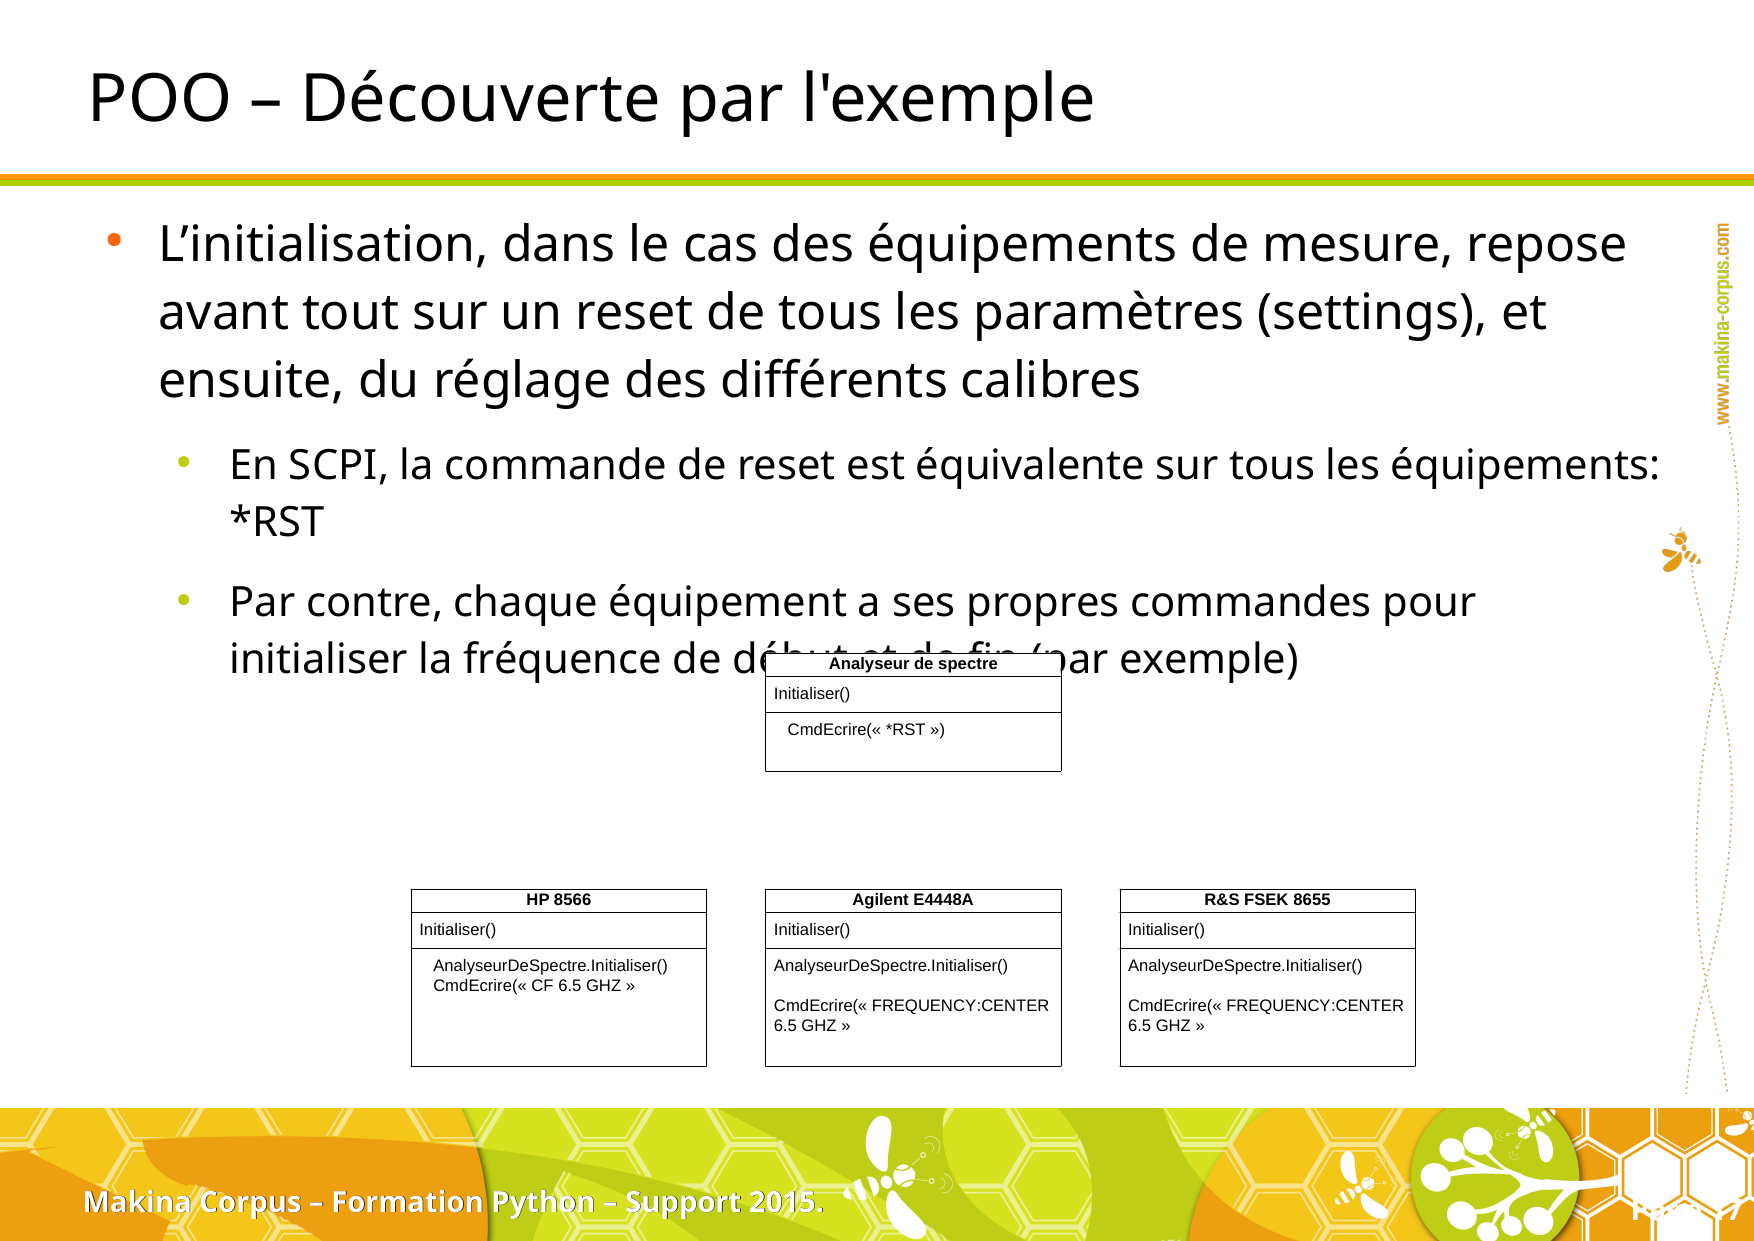

# POO – Découverte par l'exemple
L’initialisation, dans le cas des équipements de mesure, repose avant tout sur un reset de tous les paramètres (settings), et ensuite, du réglage des différents calibres
En SCPI, la commande de reset est équivalente sur tous les équipements: *RST
Par contre, chaque équipement a ses propres commandes pour initialiser la fréquence de début et de fin (par exemple)
tesg
17